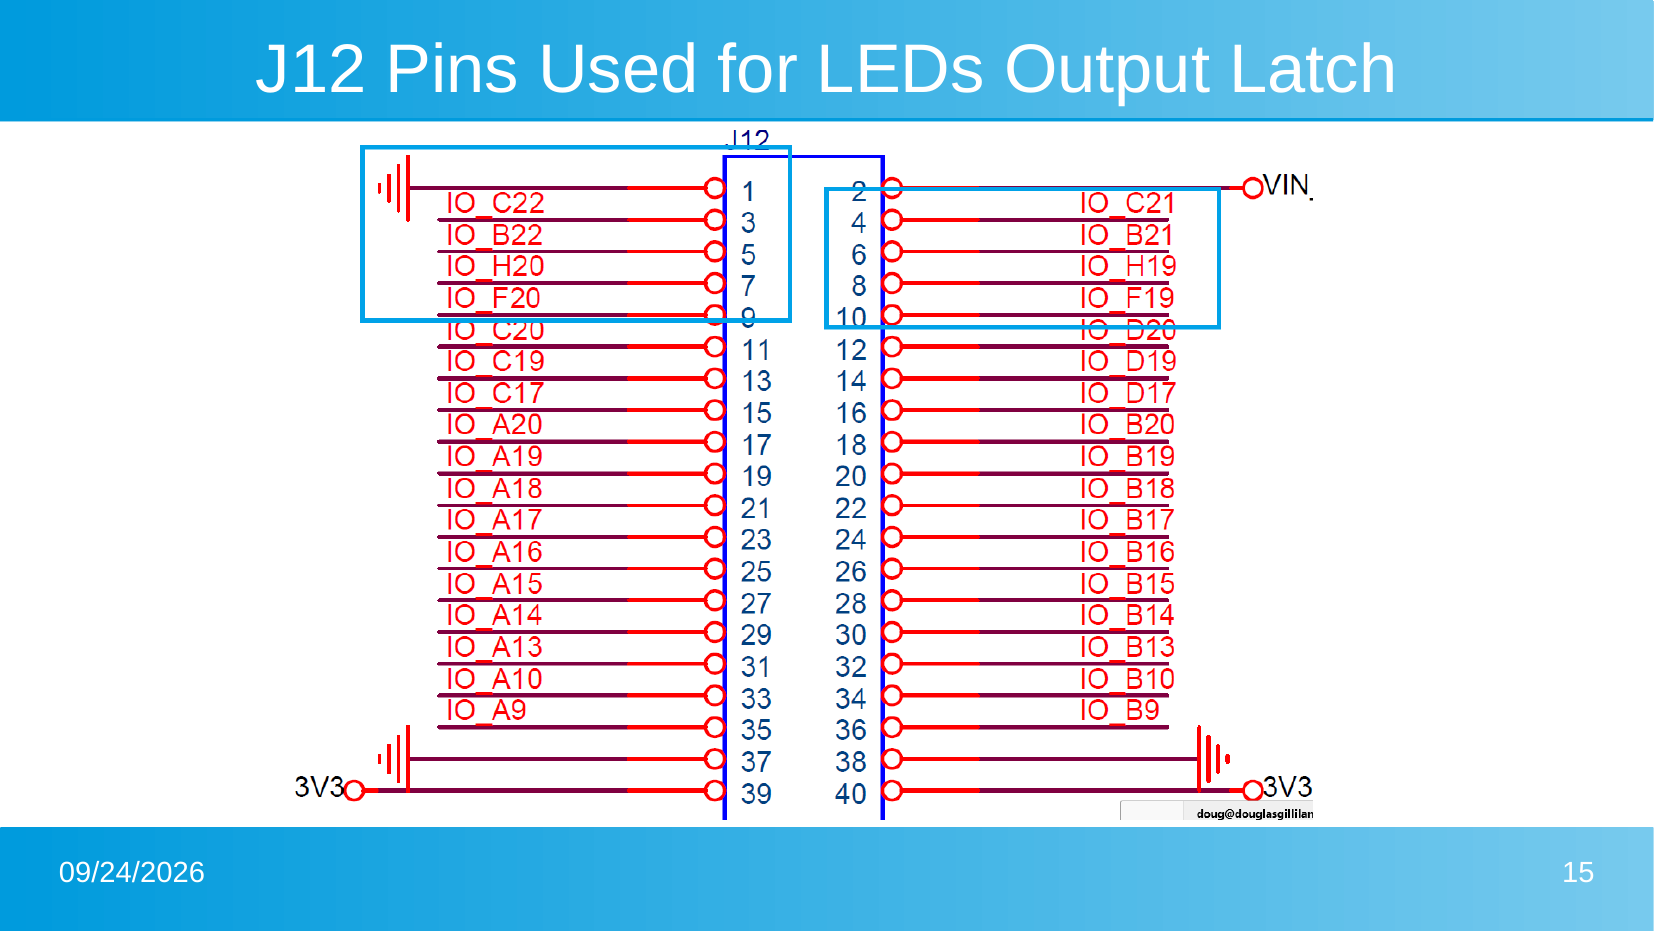

# J12 Pins Used for LEDs Output Latch
15